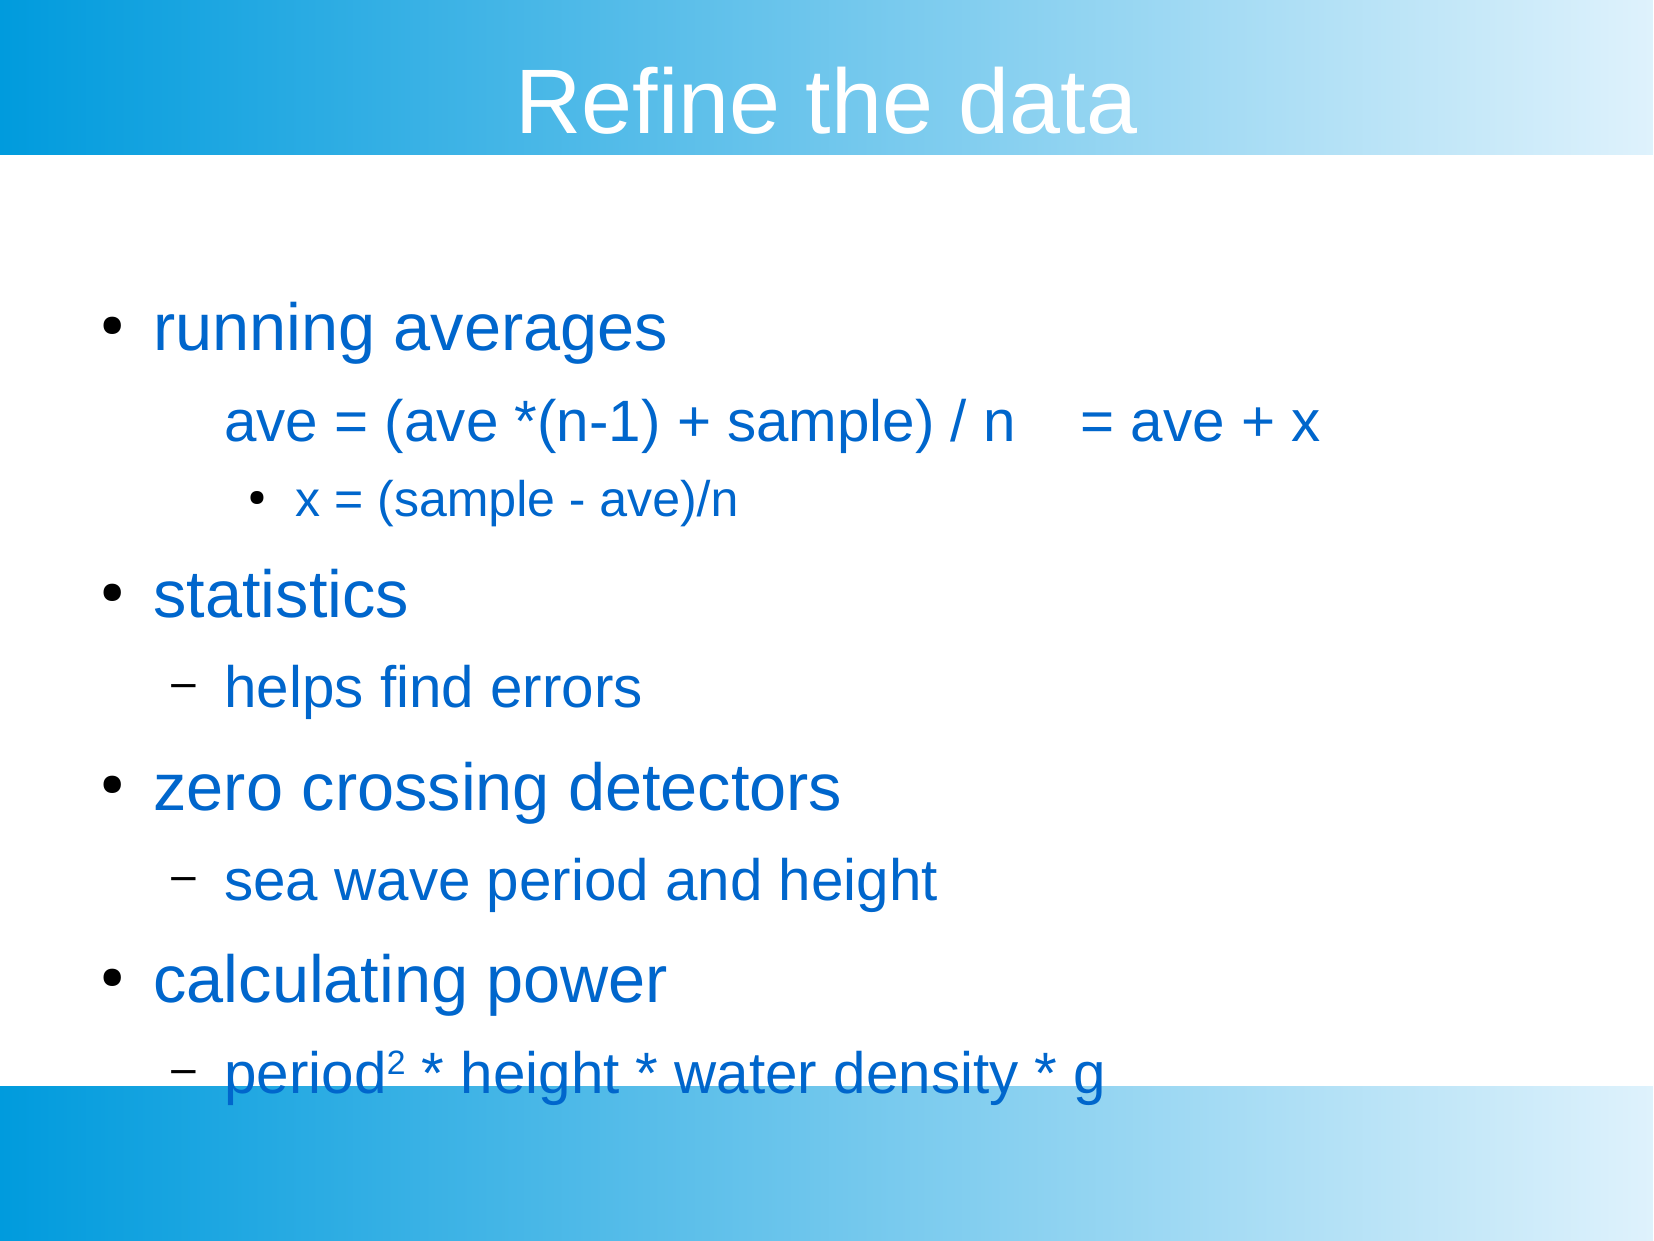

# Refine the data
running averages
ave = (ave *(n-1) + sample) / n = ave + x
x = (sample - ave)/n
statistics
helps find errors
zero crossing detectors
sea wave period and height
calculating power
period2 * height * water density * g